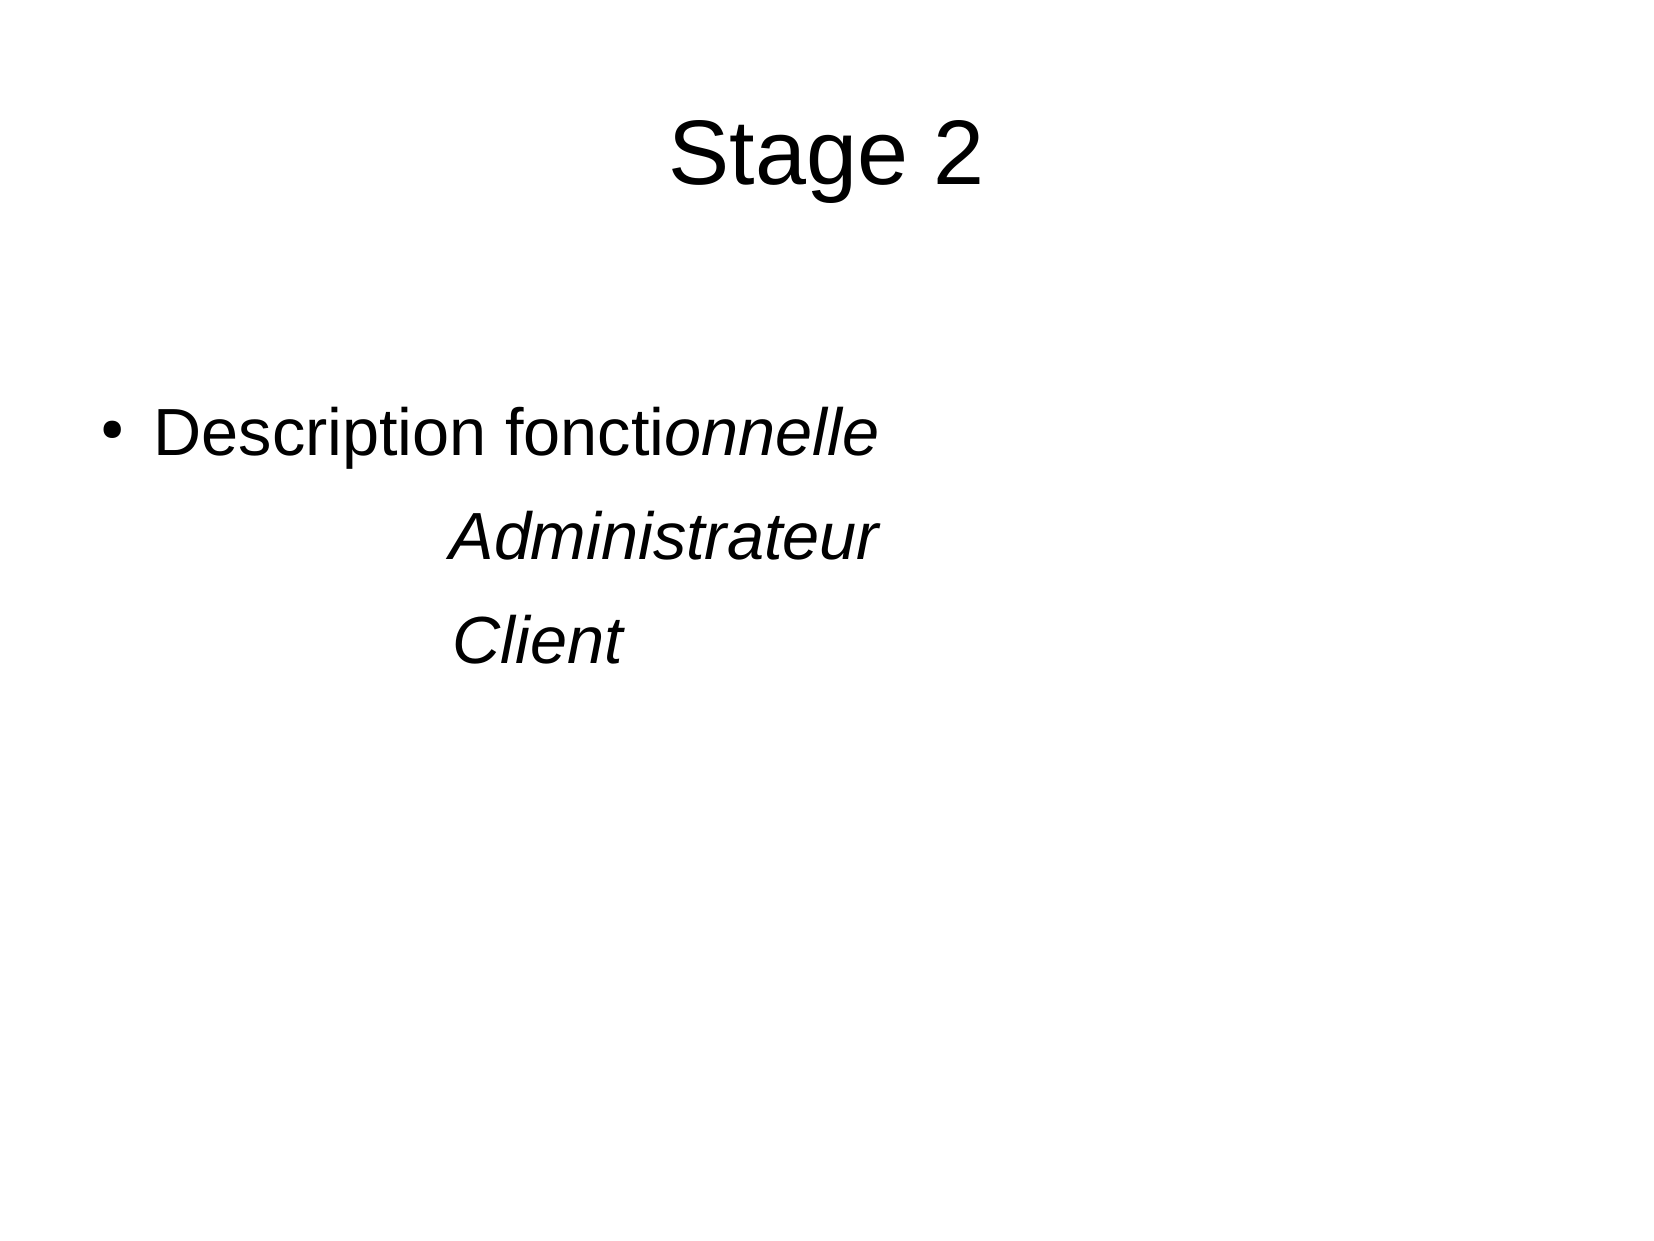

# Stage 2
Description fonctionnelle
 Administrateur
 Client